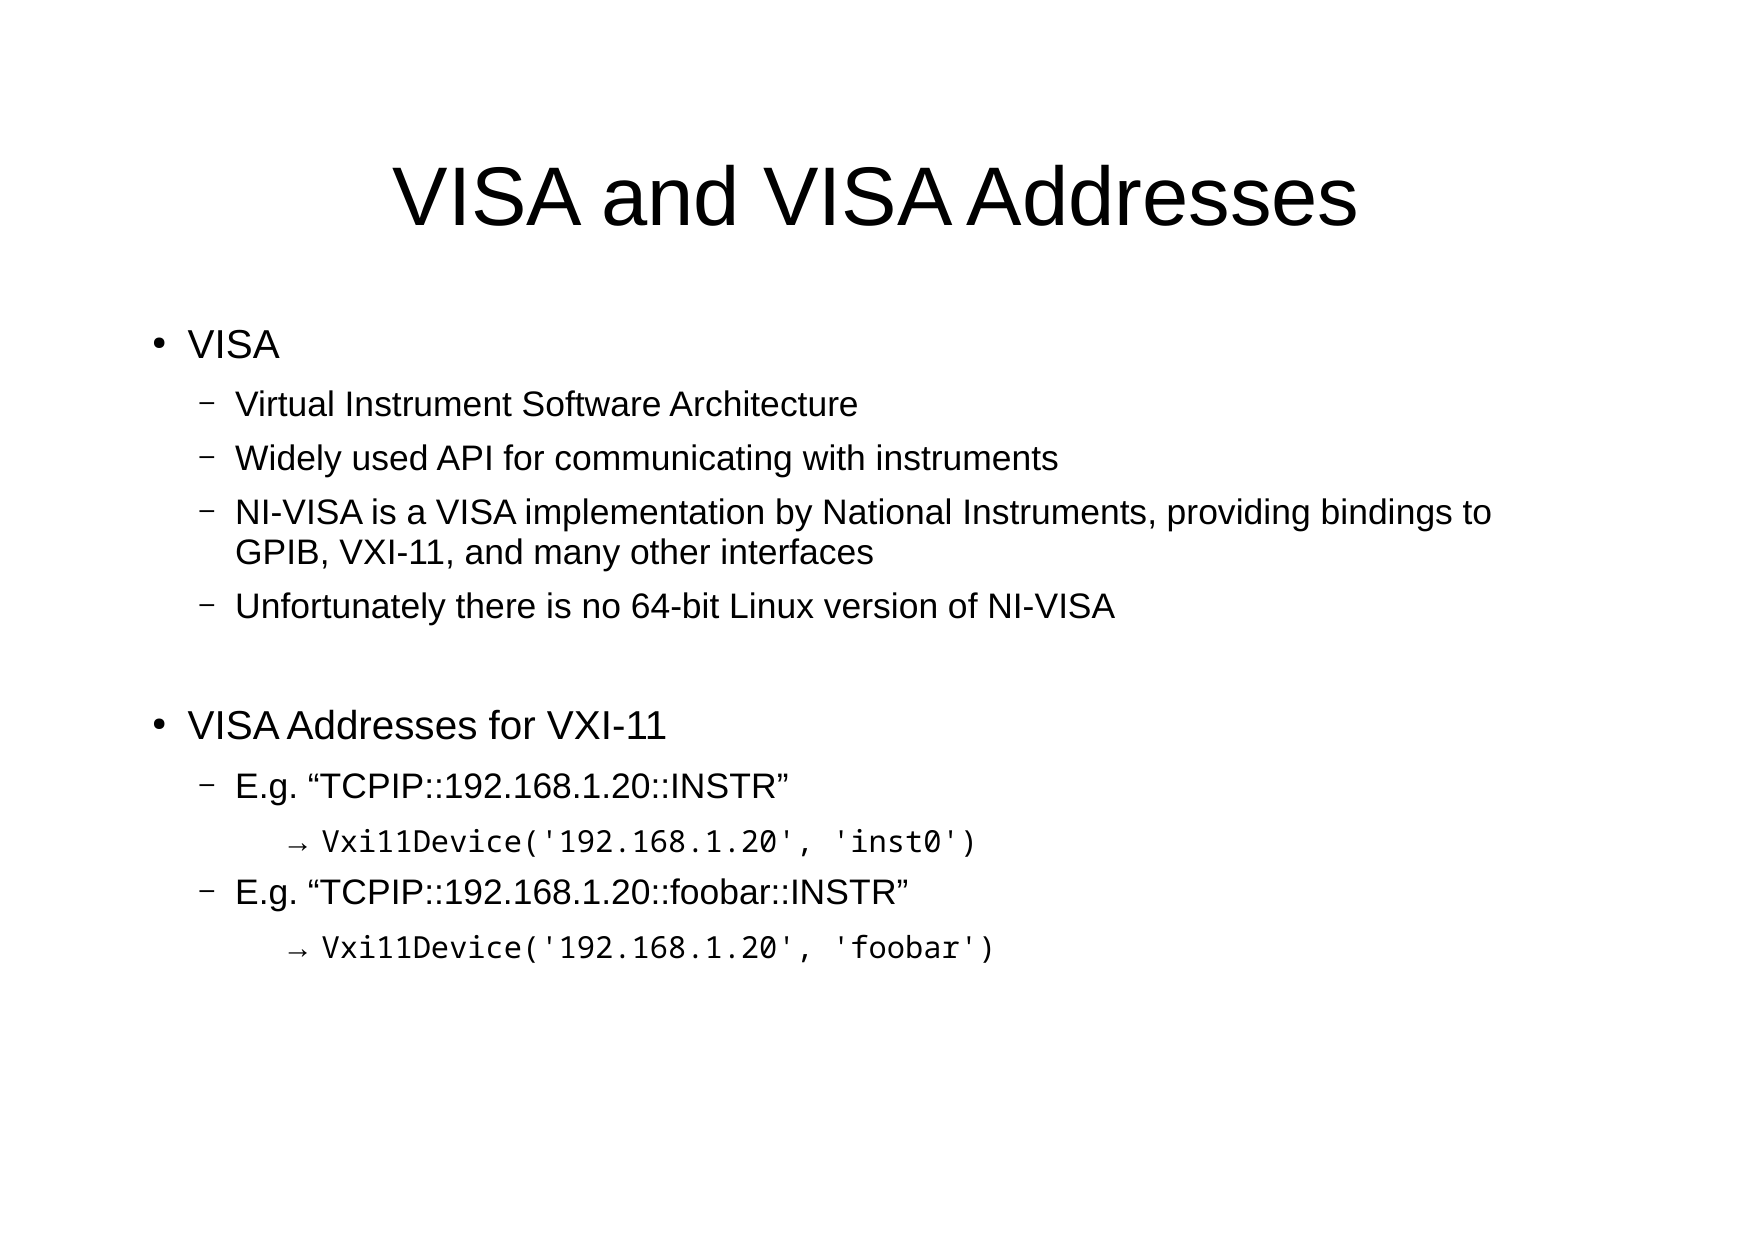

# VISA and VISA Addresses
VISA
Virtual Instrument Software Architecture
Widely used API for communicating with instruments
NI-VISA is a VISA implementation by National Instruments, providing bindings to GPIB, VXI-11, and many other interfaces
Unfortunately there is no 64-bit Linux version of NI-VISA
VISA Addresses for VXI-11
E.g. “TCPIP::192.168.1.20::INSTR”
→ Vxi11Device('192.168.1.20', 'inst0')
E.g. “TCPIP::192.168.1.20::foobar::INSTR”
→ Vxi11Device('192.168.1.20', 'foobar')